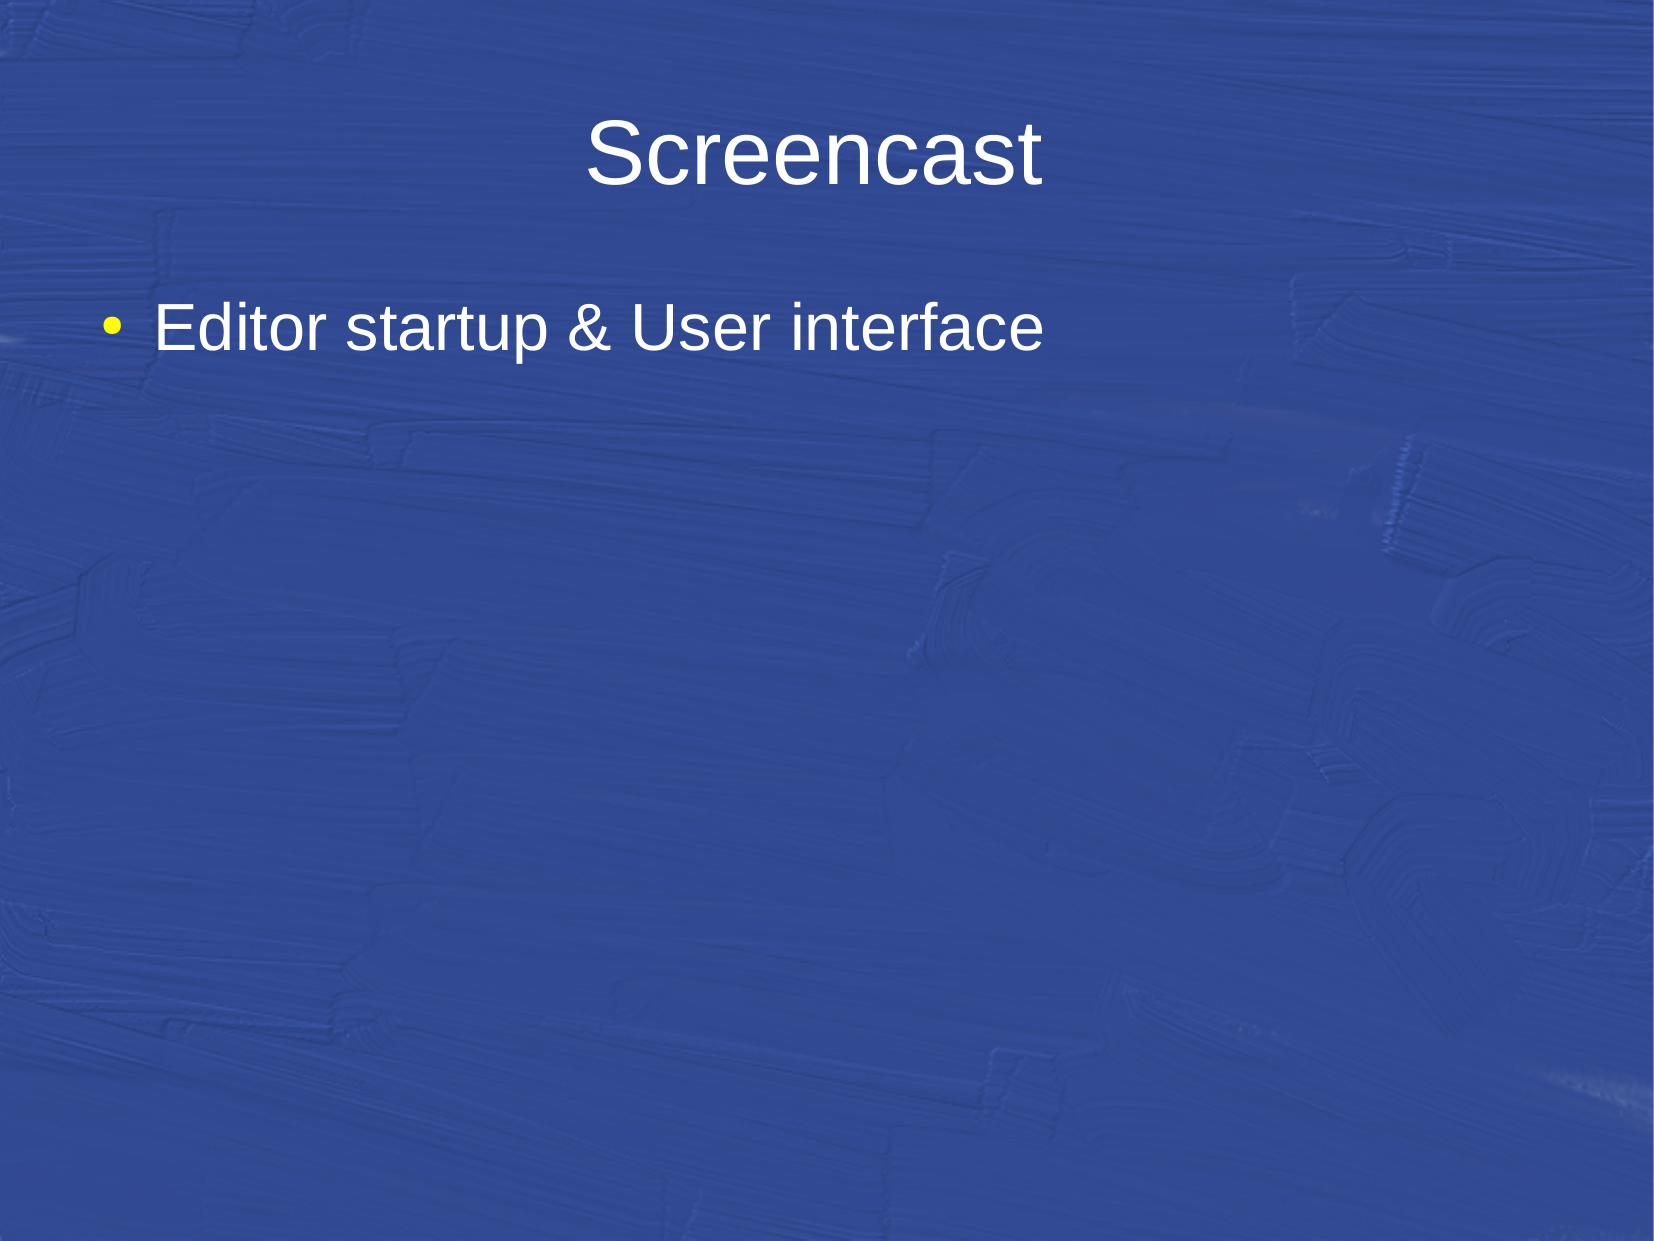

# Screencast
Editor startup & User interface